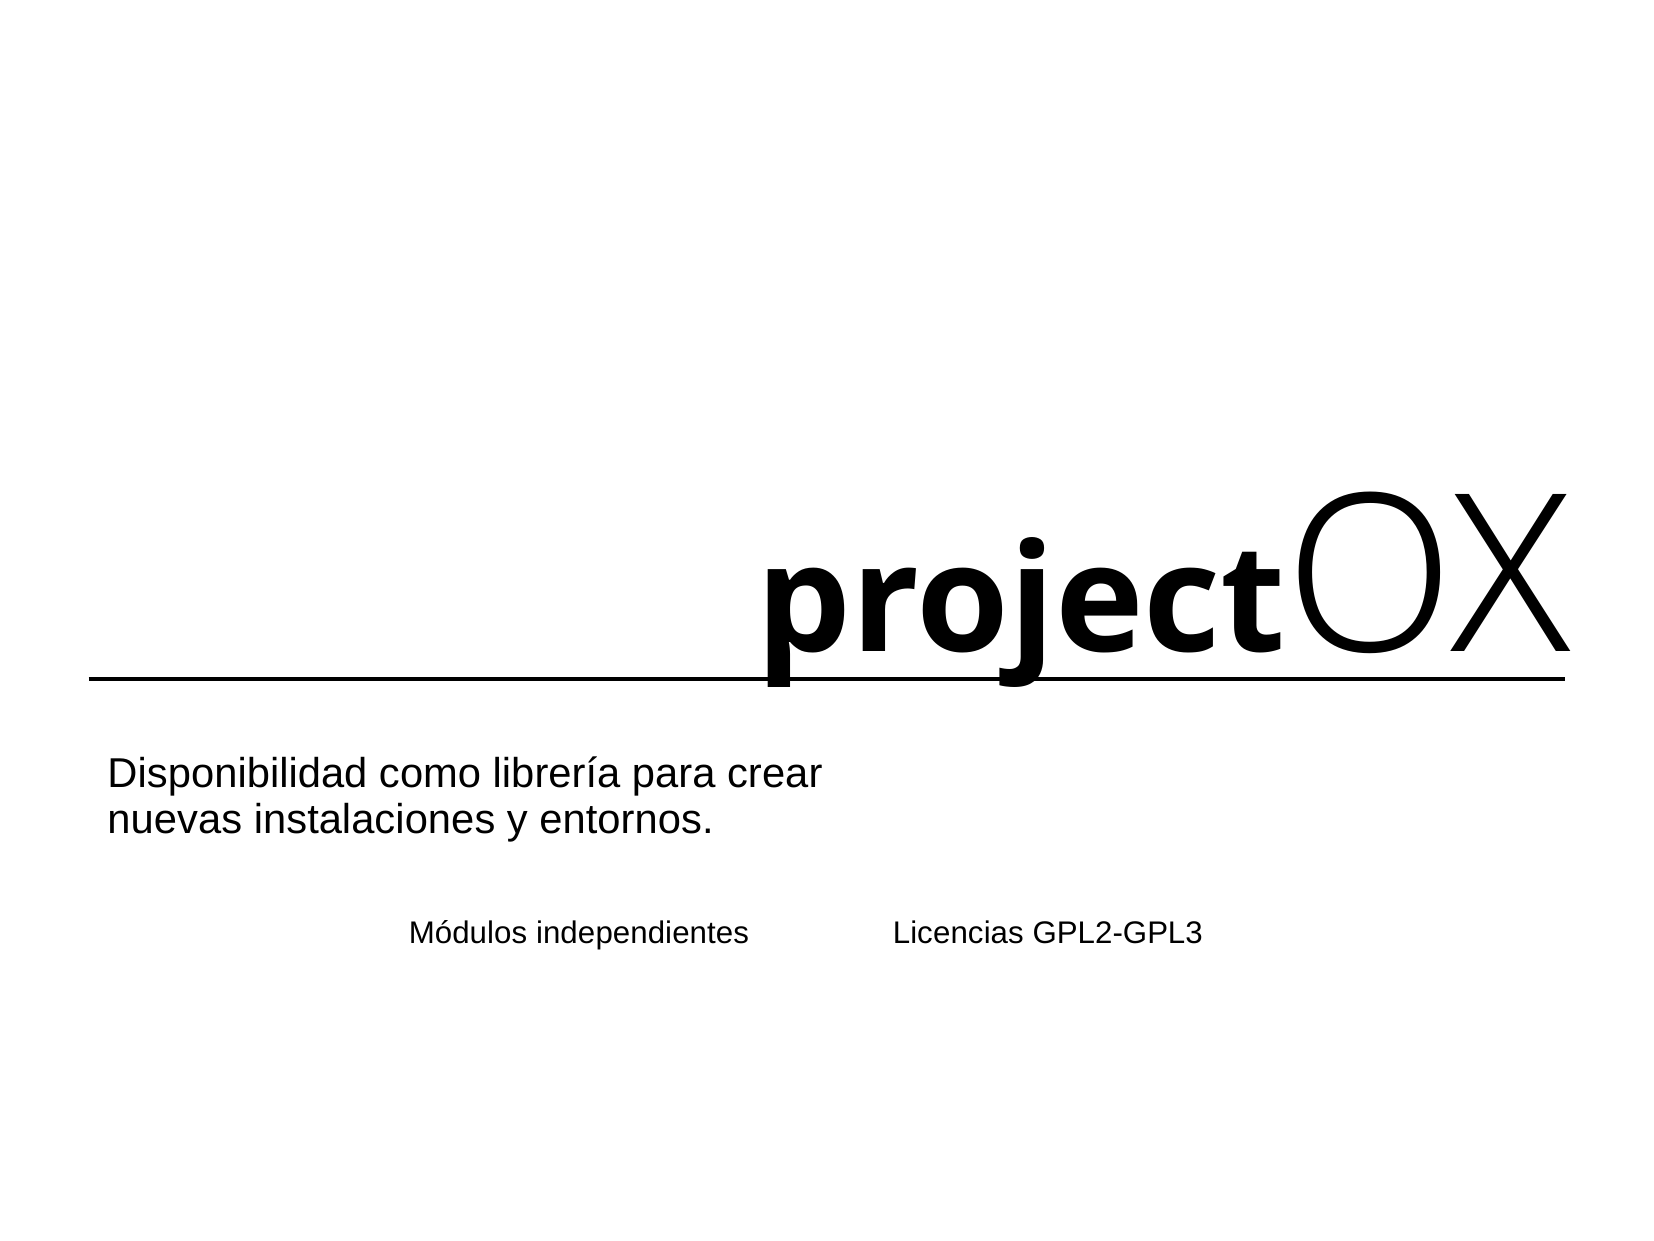

# projectOX
Disponibilidad como librería para crear
nuevas instalaciones y entornos.
Módulos independientes
Licencias GPL2-GPL3